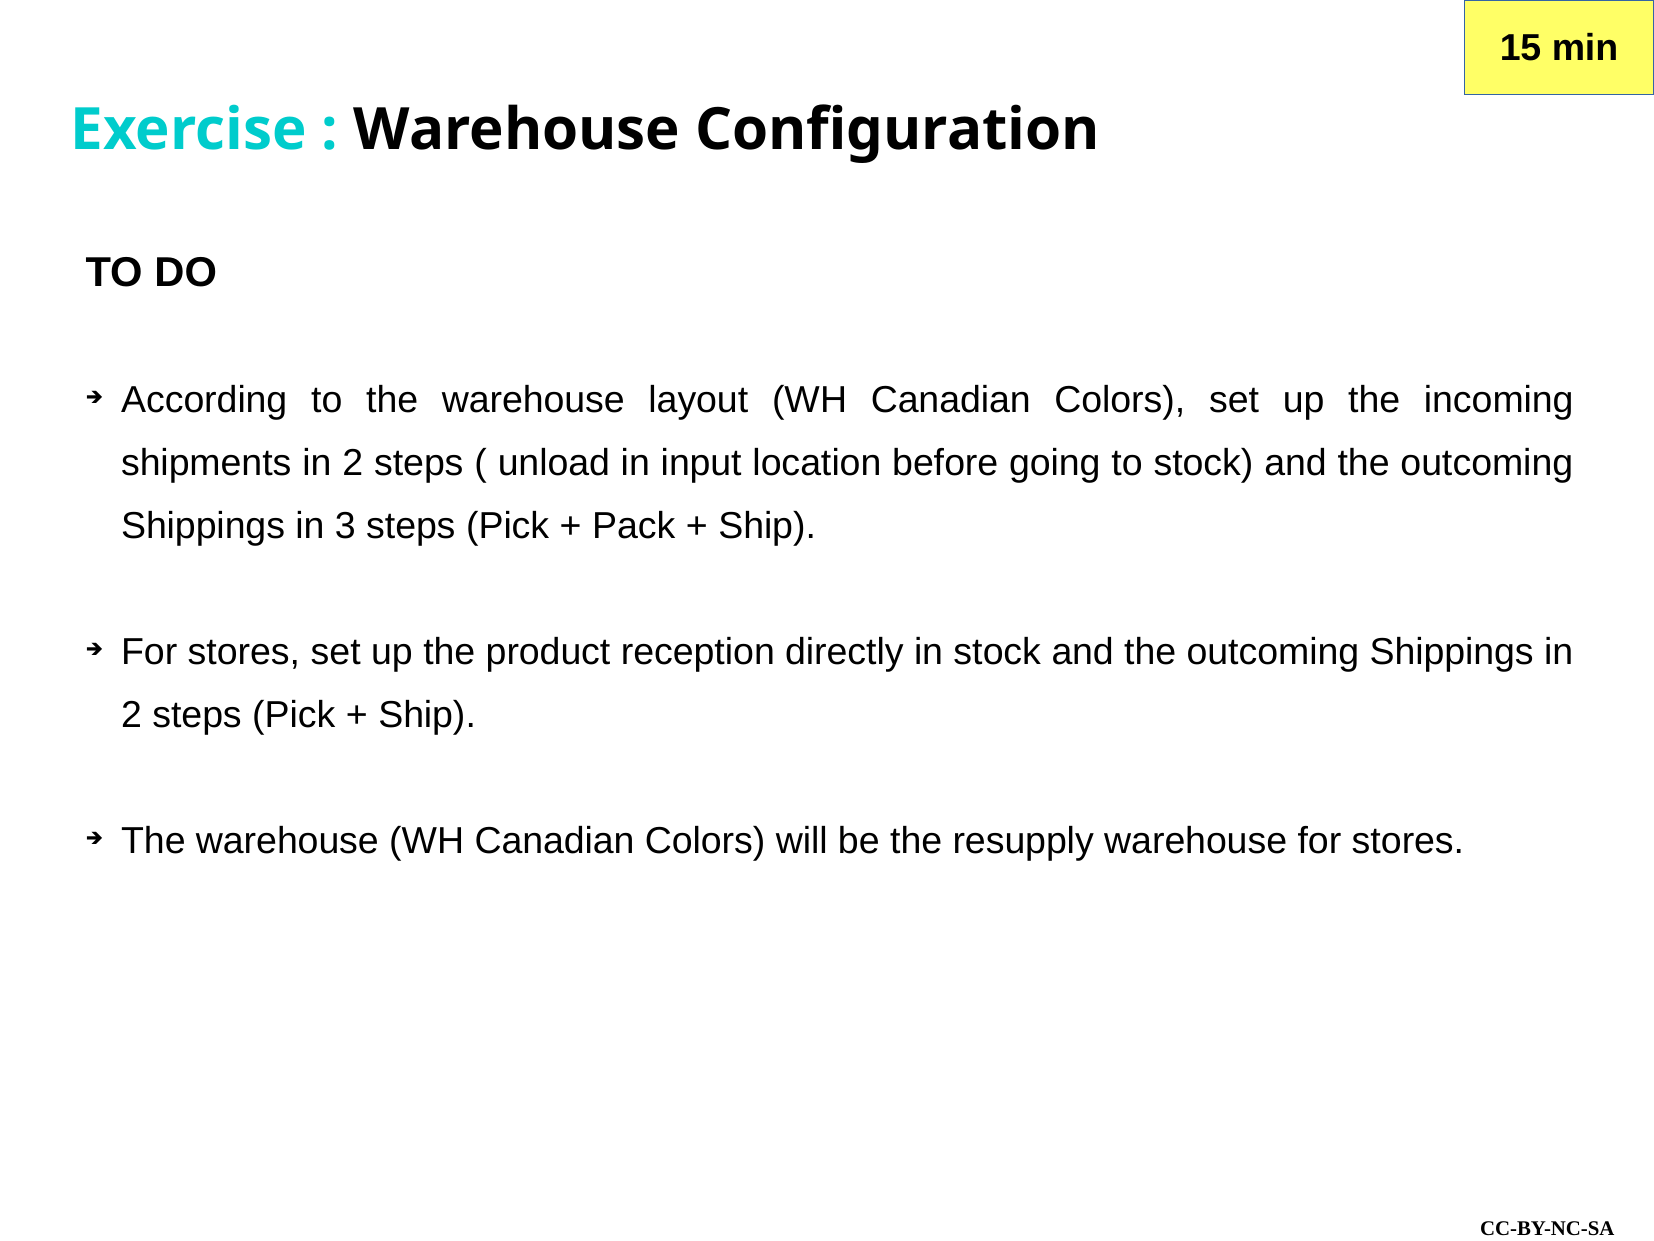

15 min
# Exercise : Warehouse Configuration
TO DO
According to the warehouse layout (WH Canadian Colors), set up the incoming shipments in 2 steps ( unload in input location before going to stock) and the outcoming Shippings in 3 steps (Pick + Pack + Ship).
For stores, set up the product reception directly in stock and the outcoming Shippings in 2 steps (Pick + Ship).
The warehouse (WH Canadian Colors) will be the resupply warehouse for stores.